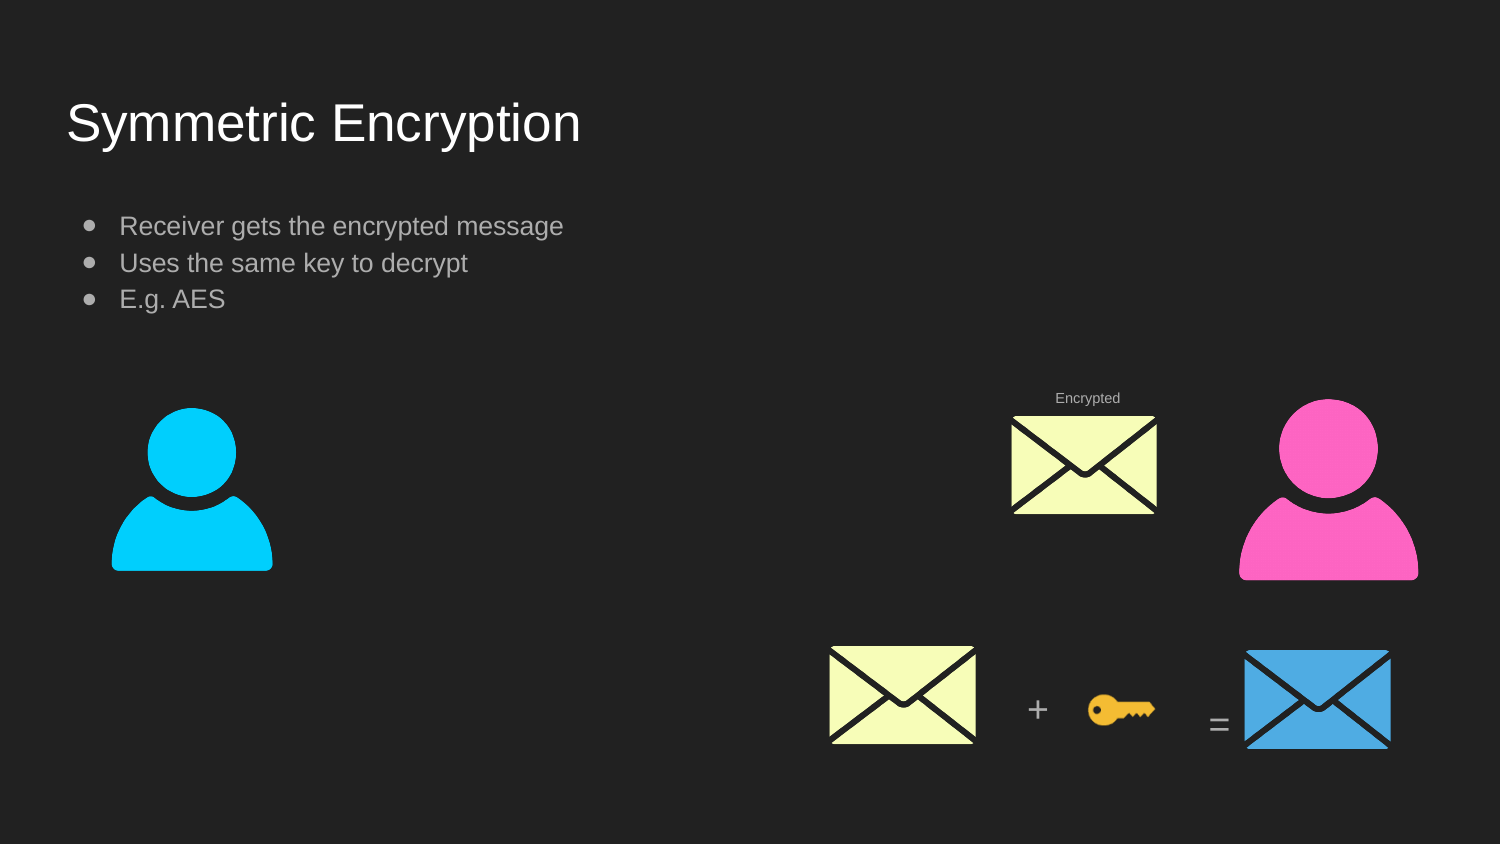

# Symmetric Encryption
Receiver gets the encrypted message
Uses the same key to decrypt
E.g. AES
Encrypted
+
=